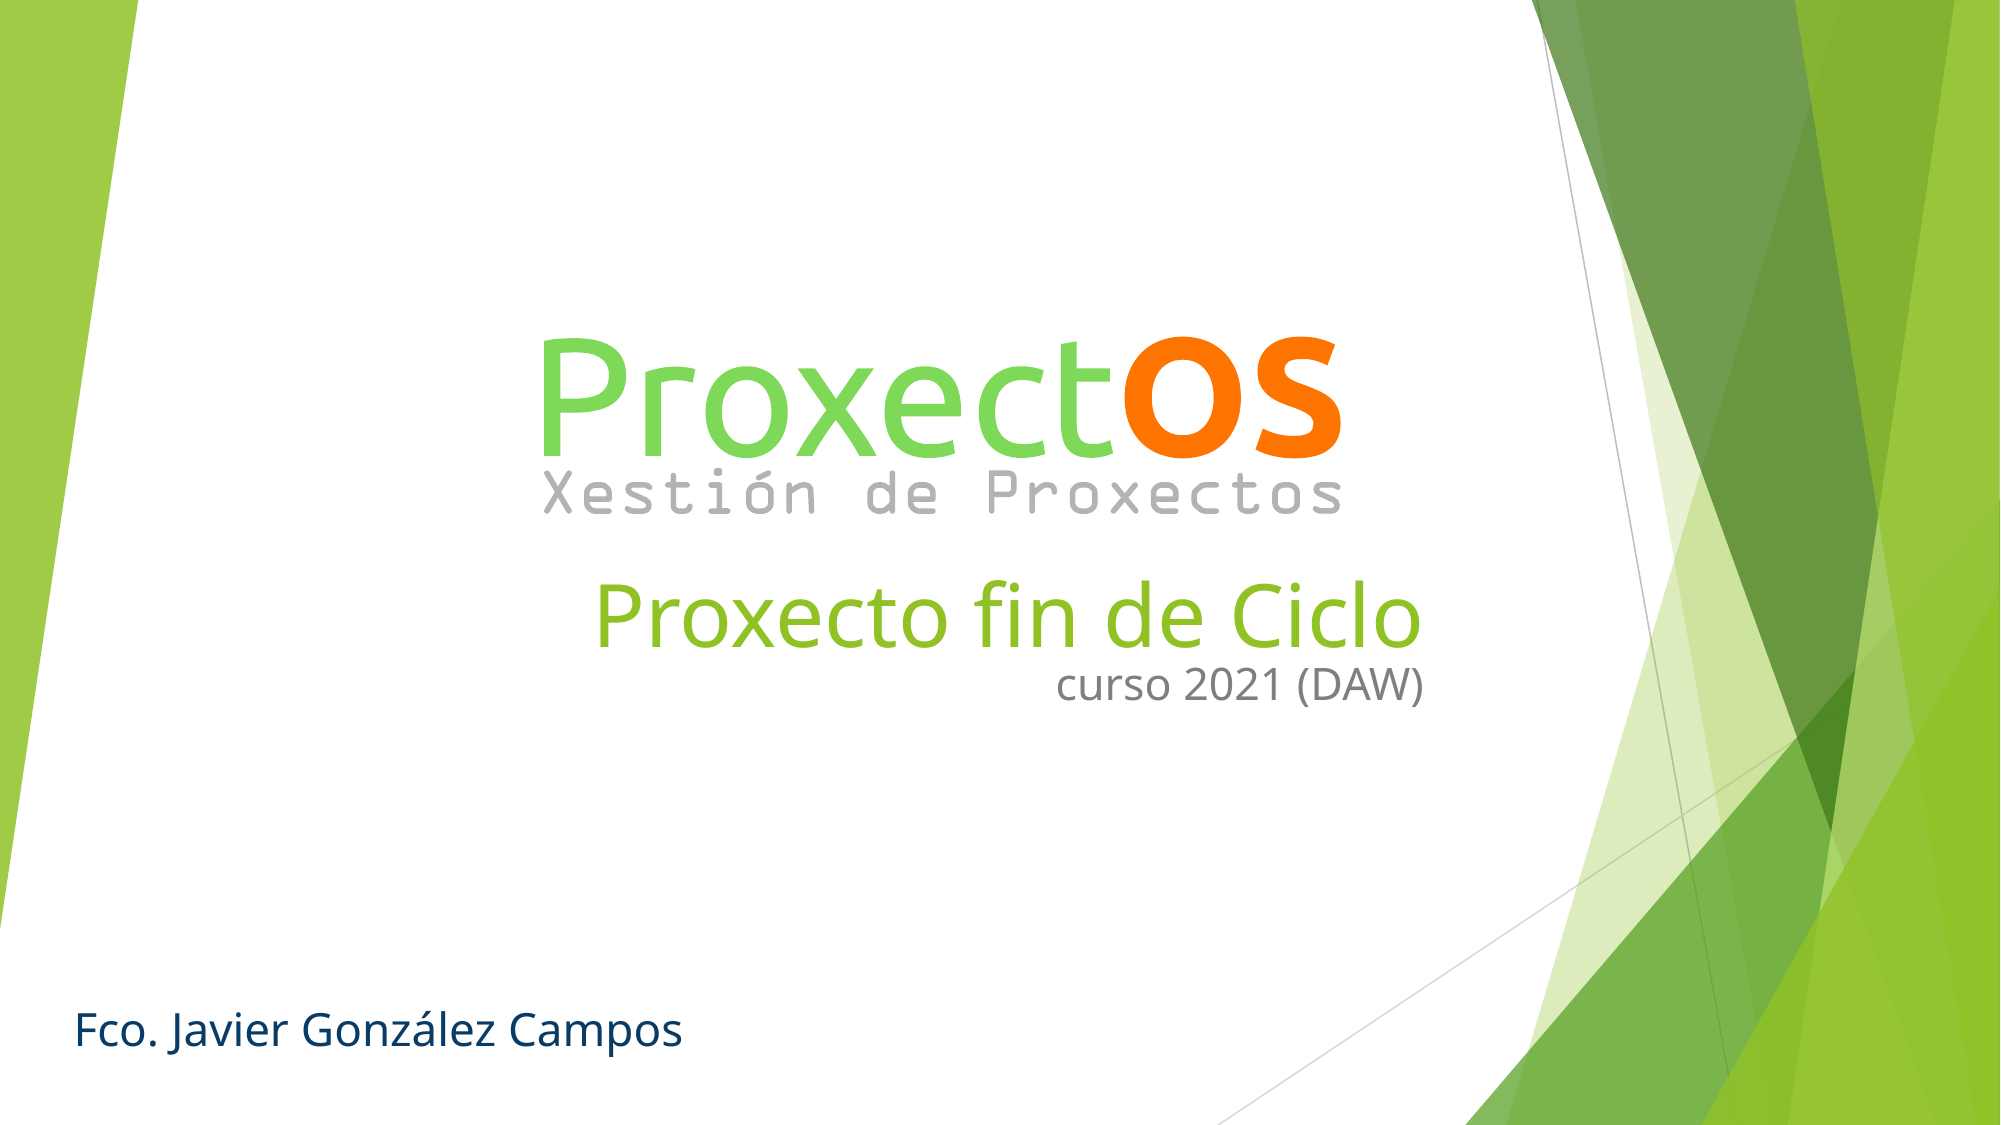

Proxecto fin de Ciclo
curso 2021 (DAW)
Fco. Javier González Campos